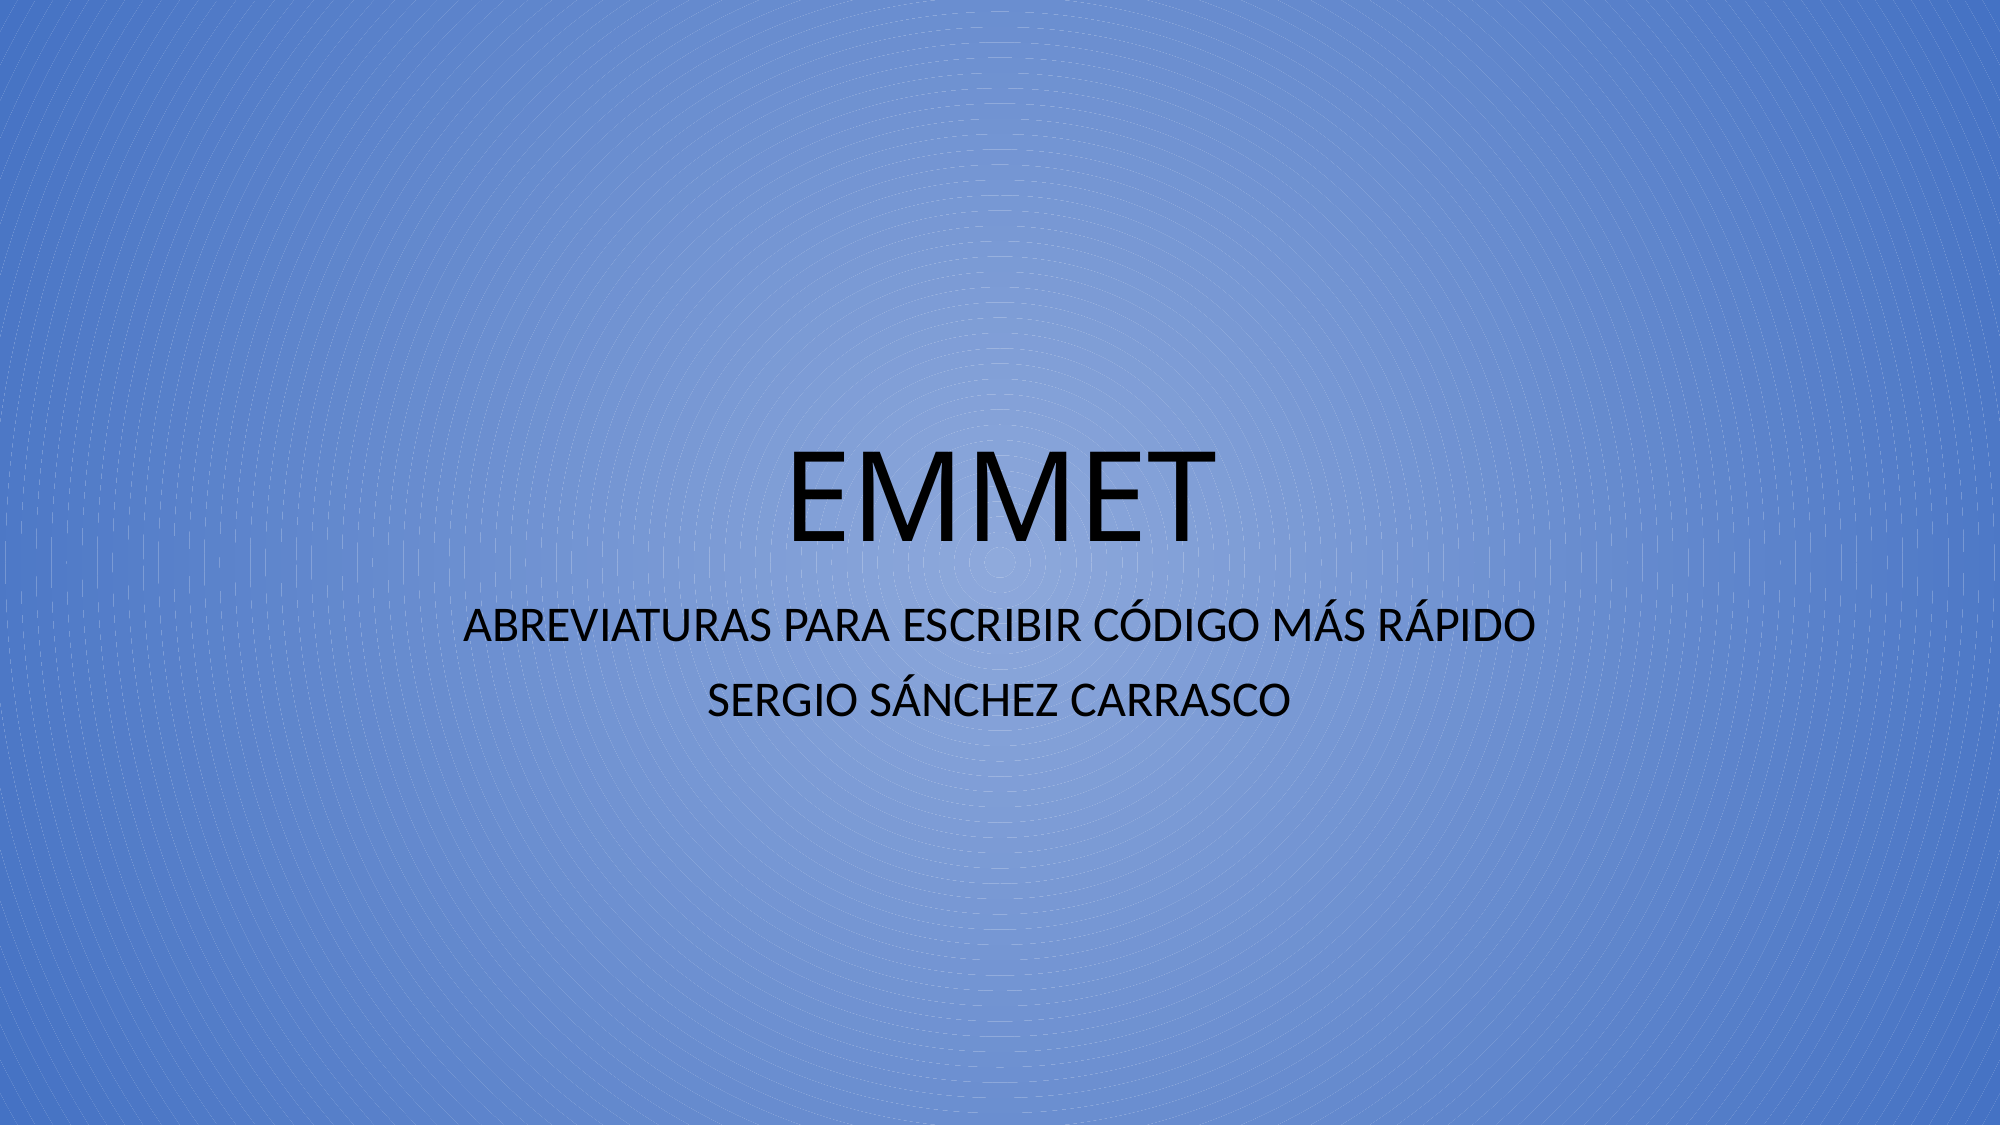

# EMMET
ABREVIATURAS PARA ESCRIBIR CÓDIGO MÁS RÁPIDO
SERGIO SÁNCHEZ CARRASCO